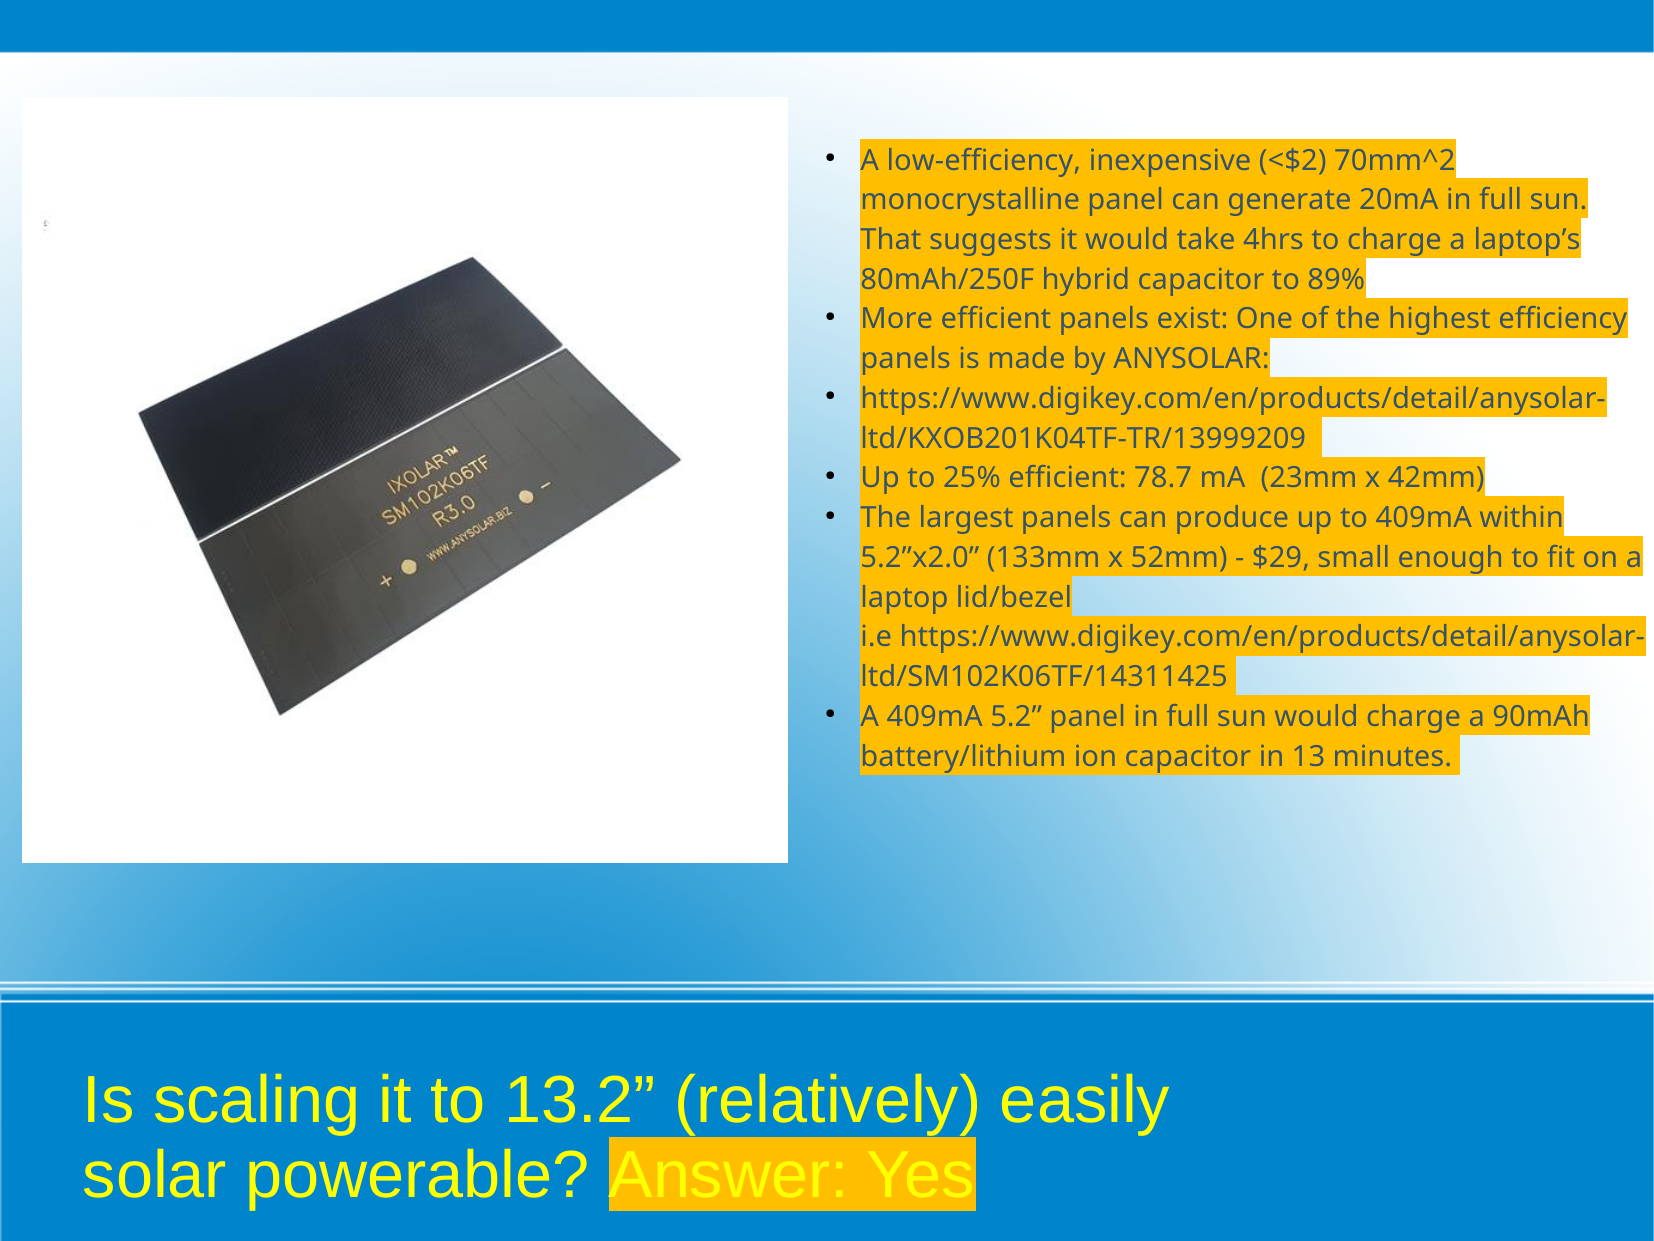

A low-efficiency, inexpensive (<$2) 70mm^2 monocrystalline panel can generate 20mA in full sun. That suggests it would take 4hrs to charge a laptop’s 80mAh/250F hybrid capacitor to 89%
More efficient panels exist: One of the highest efficiency panels is made by ANYSOLAR:
https://www.digikey.com/en/products/detail/anysolar-ltd/KXOB201K04TF-TR/13999209
Up to 25% efficient: 78.7 mA (23mm x 42mm)
The largest panels can produce up to 409mA within 5.2”x2.0” (133mm x 52mm) - $29, small enough to fit on a laptop lid/bezel
i.e https://www.digikey.com/en/products/detail/anysolar-ltd/SM102K06TF/14311425
A 409mA 5.2” panel in full sun would charge a 90mAh battery/lithium ion capacitor in 13 minutes.
# Is scaling it to 13.2” (relatively) easily solar powerable? Answer: Yes